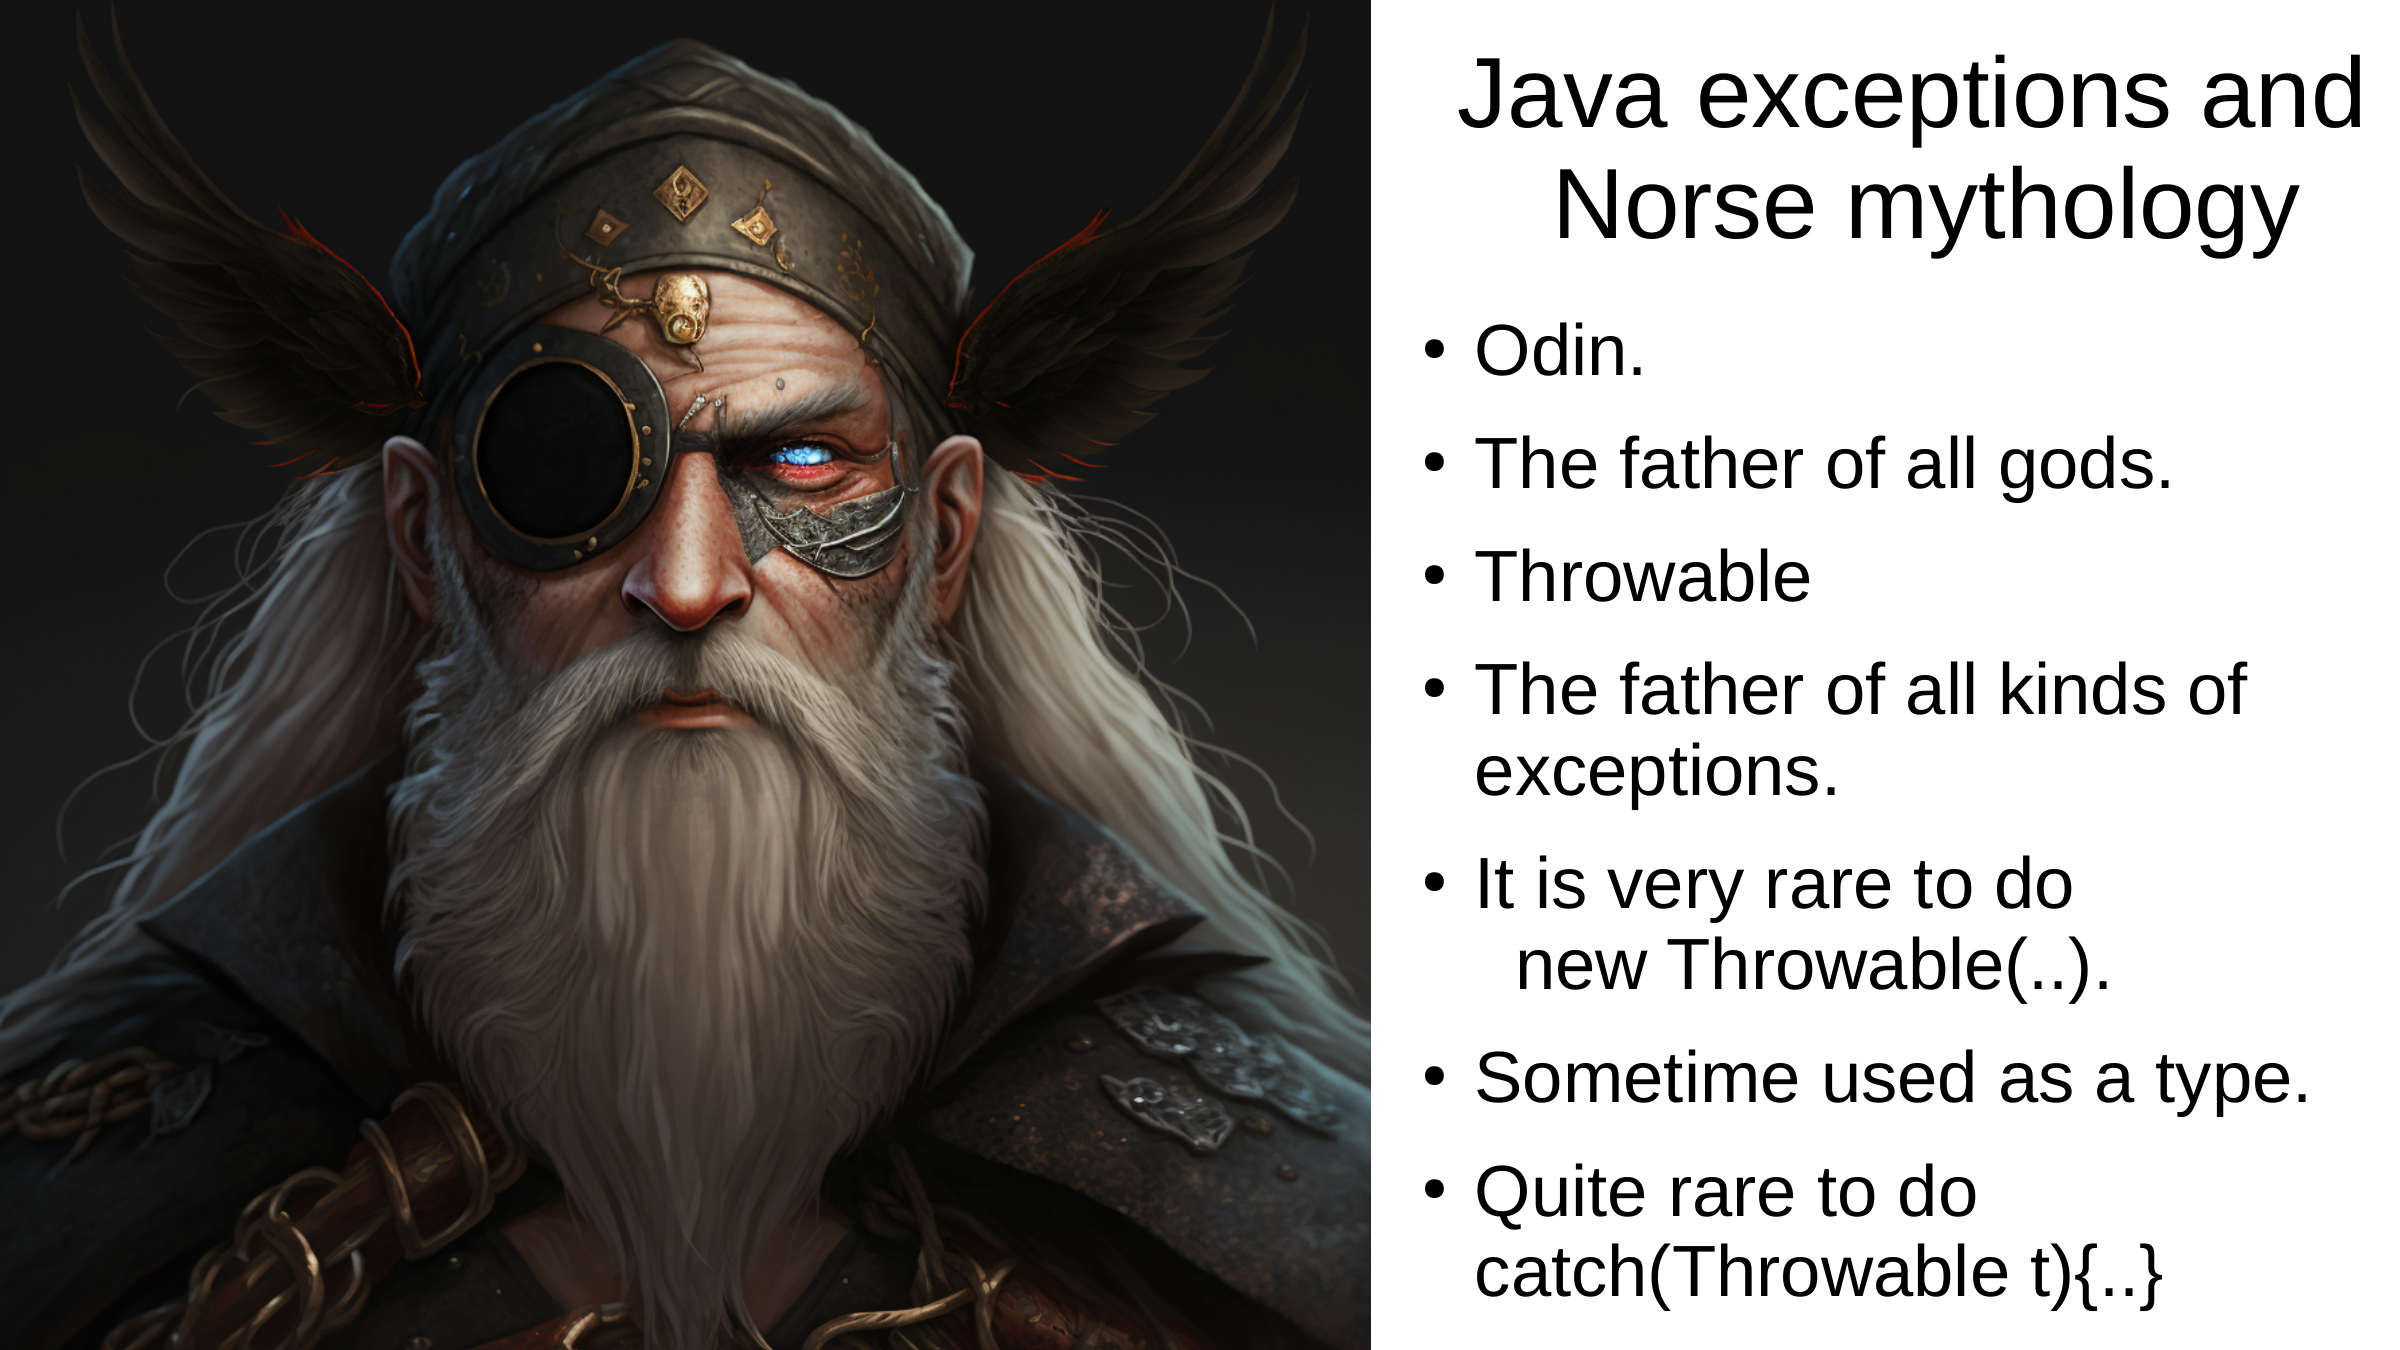

# Java exceptions and Norse mythology
Odin.
The father of all gods.
Throwable
The father of all kinds of exceptions.
It is very rare to do
 new Throwable(..).
Sometime used as a type.
Quite rare to do catch(Throwable t){..}